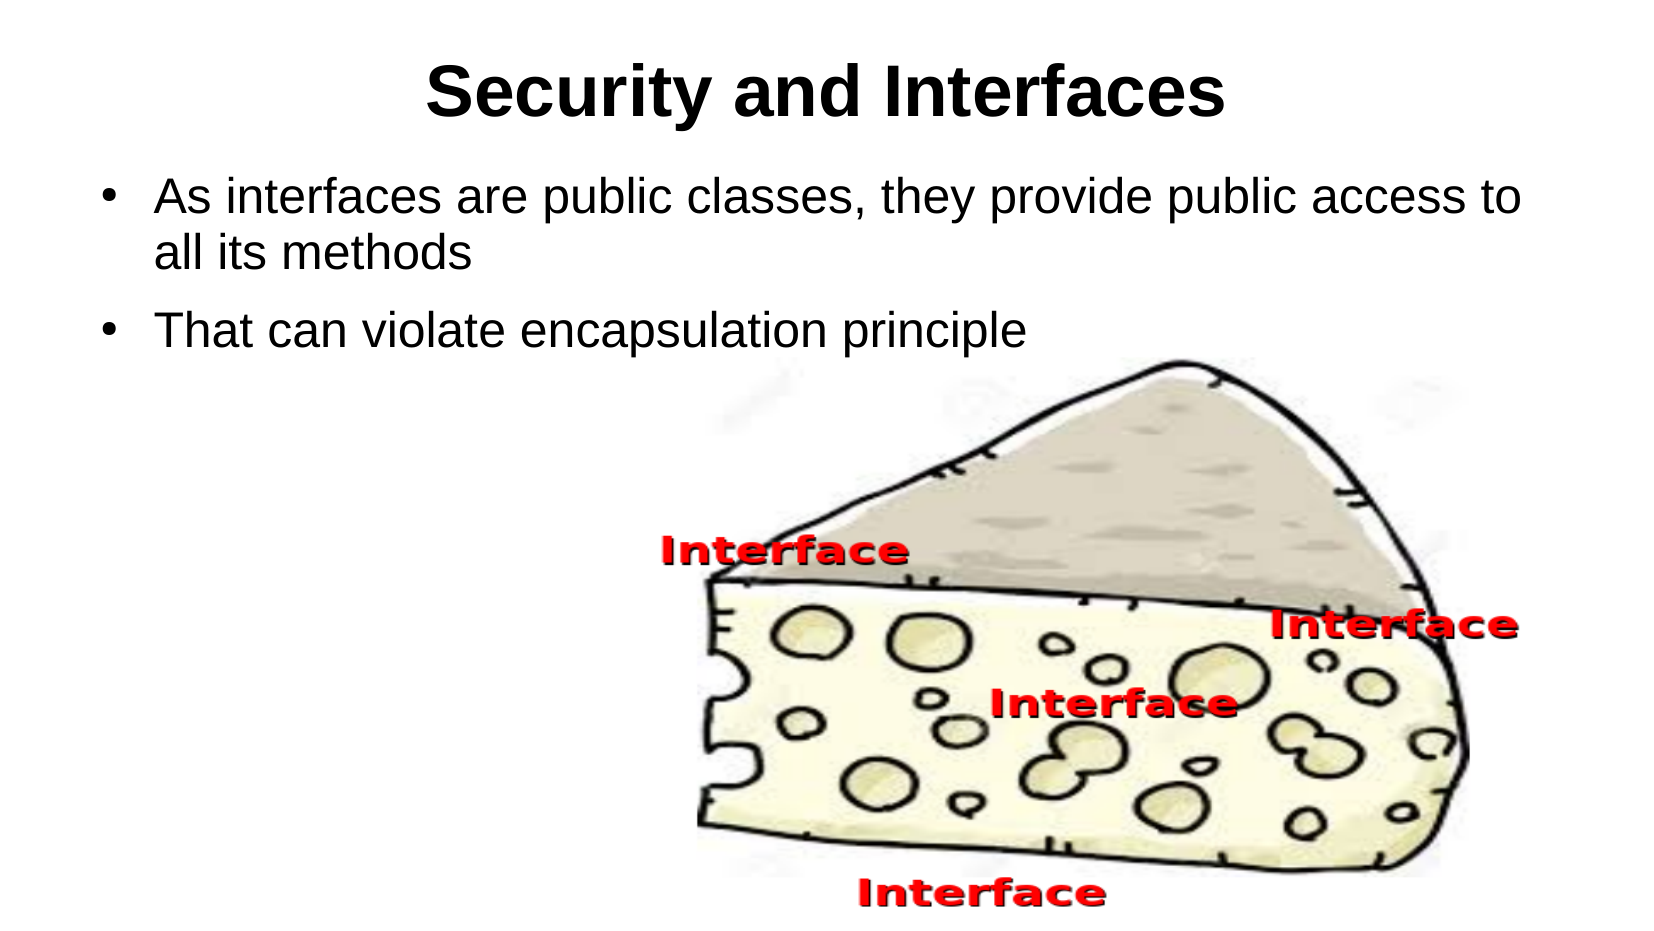

# Security and Interfaces
As interfaces are public classes, they provide public access to all its methods
That can violate encapsulation principle